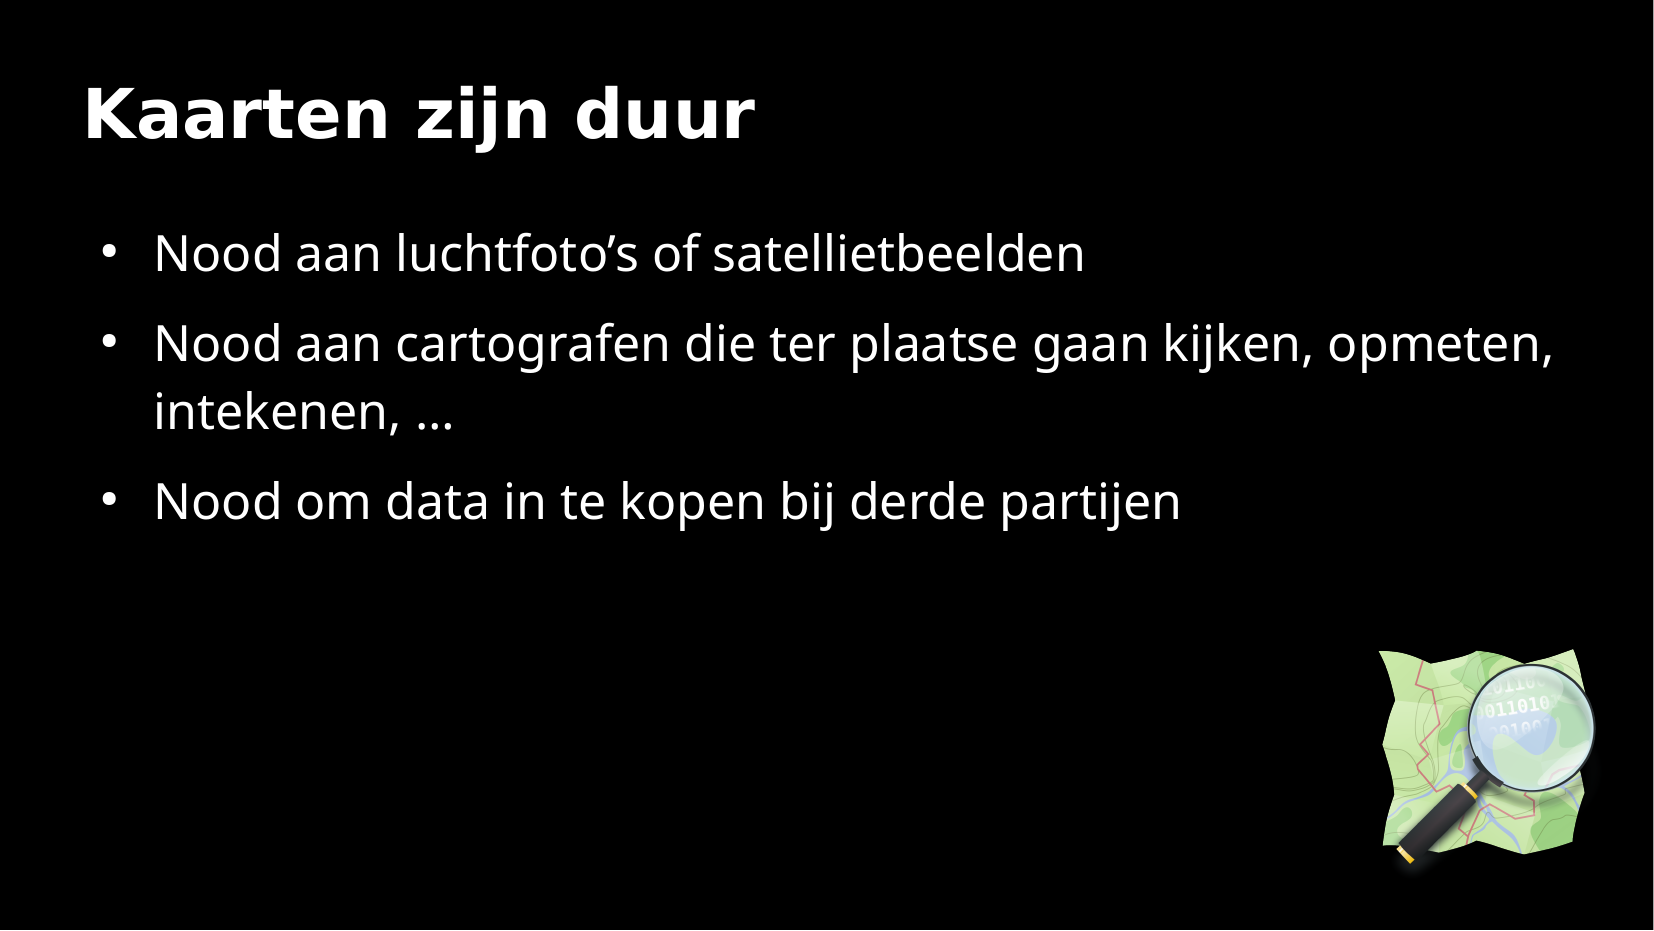

# Kaarten zijn duur
Nood aan luchtfoto’s of satellietbeelden
Nood aan cartografen die ter plaatse gaan kijken, opmeten, intekenen, …
Nood om data in te kopen bij derde partijen